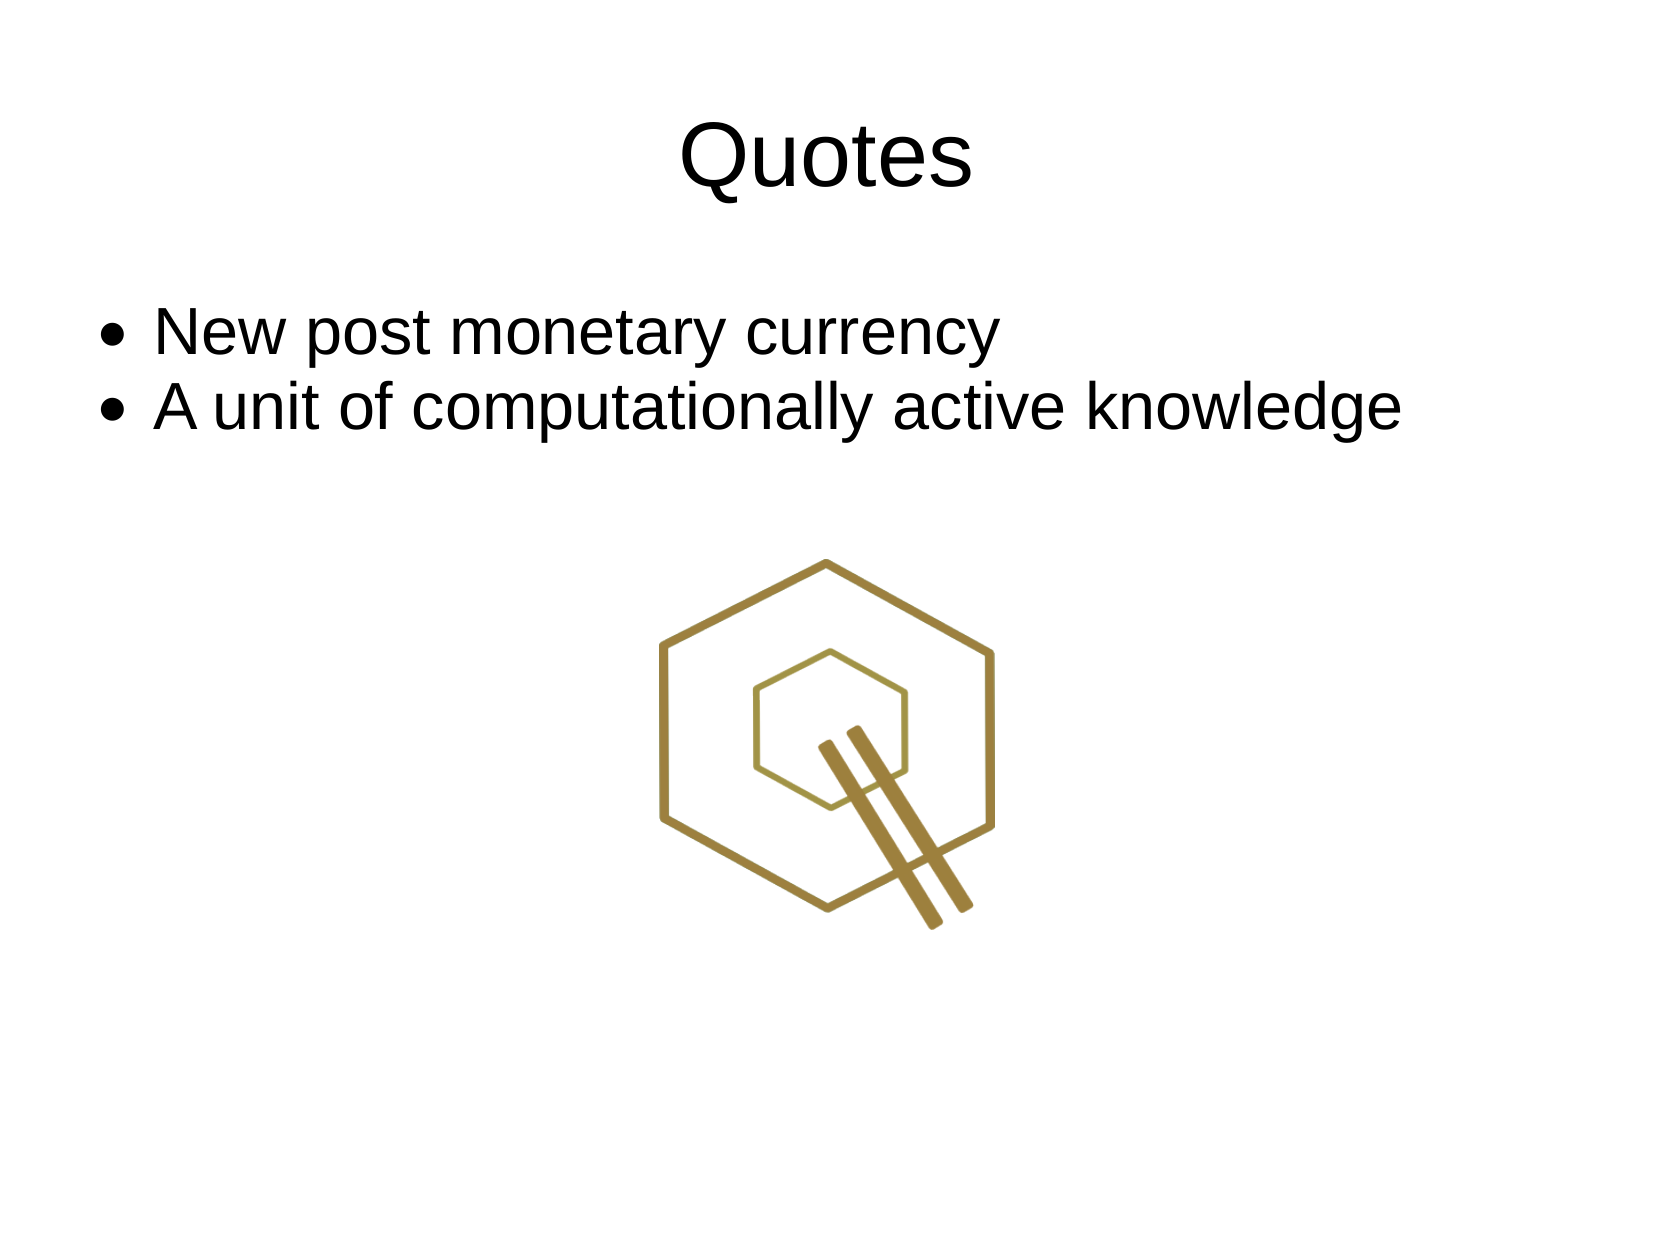

# Quotes
New post monetary currency
A unit of computationally active knowledge